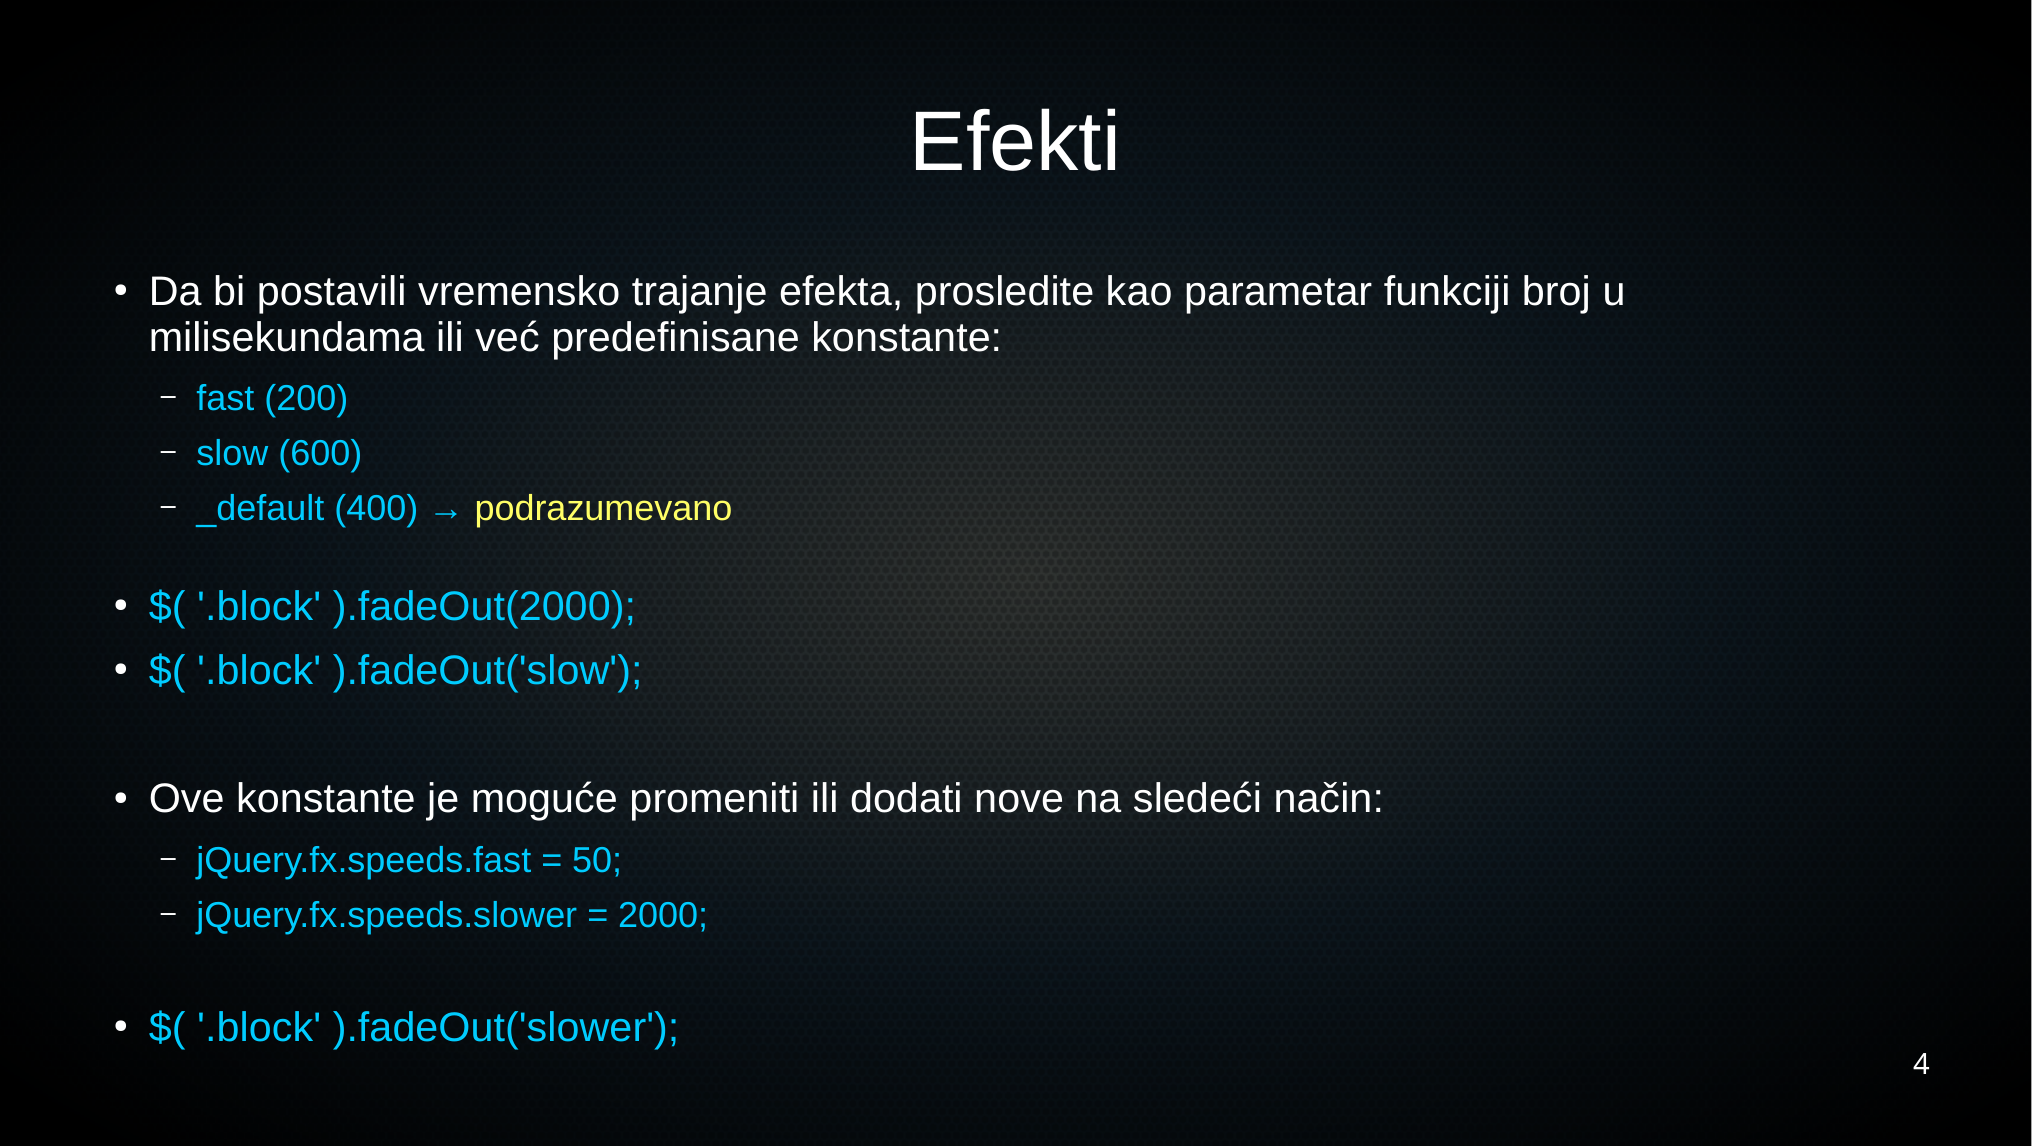

# Efekti
Da bi postavili vremensko trajanje efekta, prosledite kao parametar funkciji broj u milisekundama ili već predefinisane konstante:
fast (200)
slow (600)
_default (400) → podrazumevano
$( '.block' ).fadeOut(2000);
$( '.block' ).fadeOut('slow');
Ove konstante je moguće promeniti ili dodati nove na sledeći način:
jQuery.fx.speeds.fast = 50;
jQuery.fx.speeds.slower = 2000;
$( '.block' ).fadeOut('slower');
4